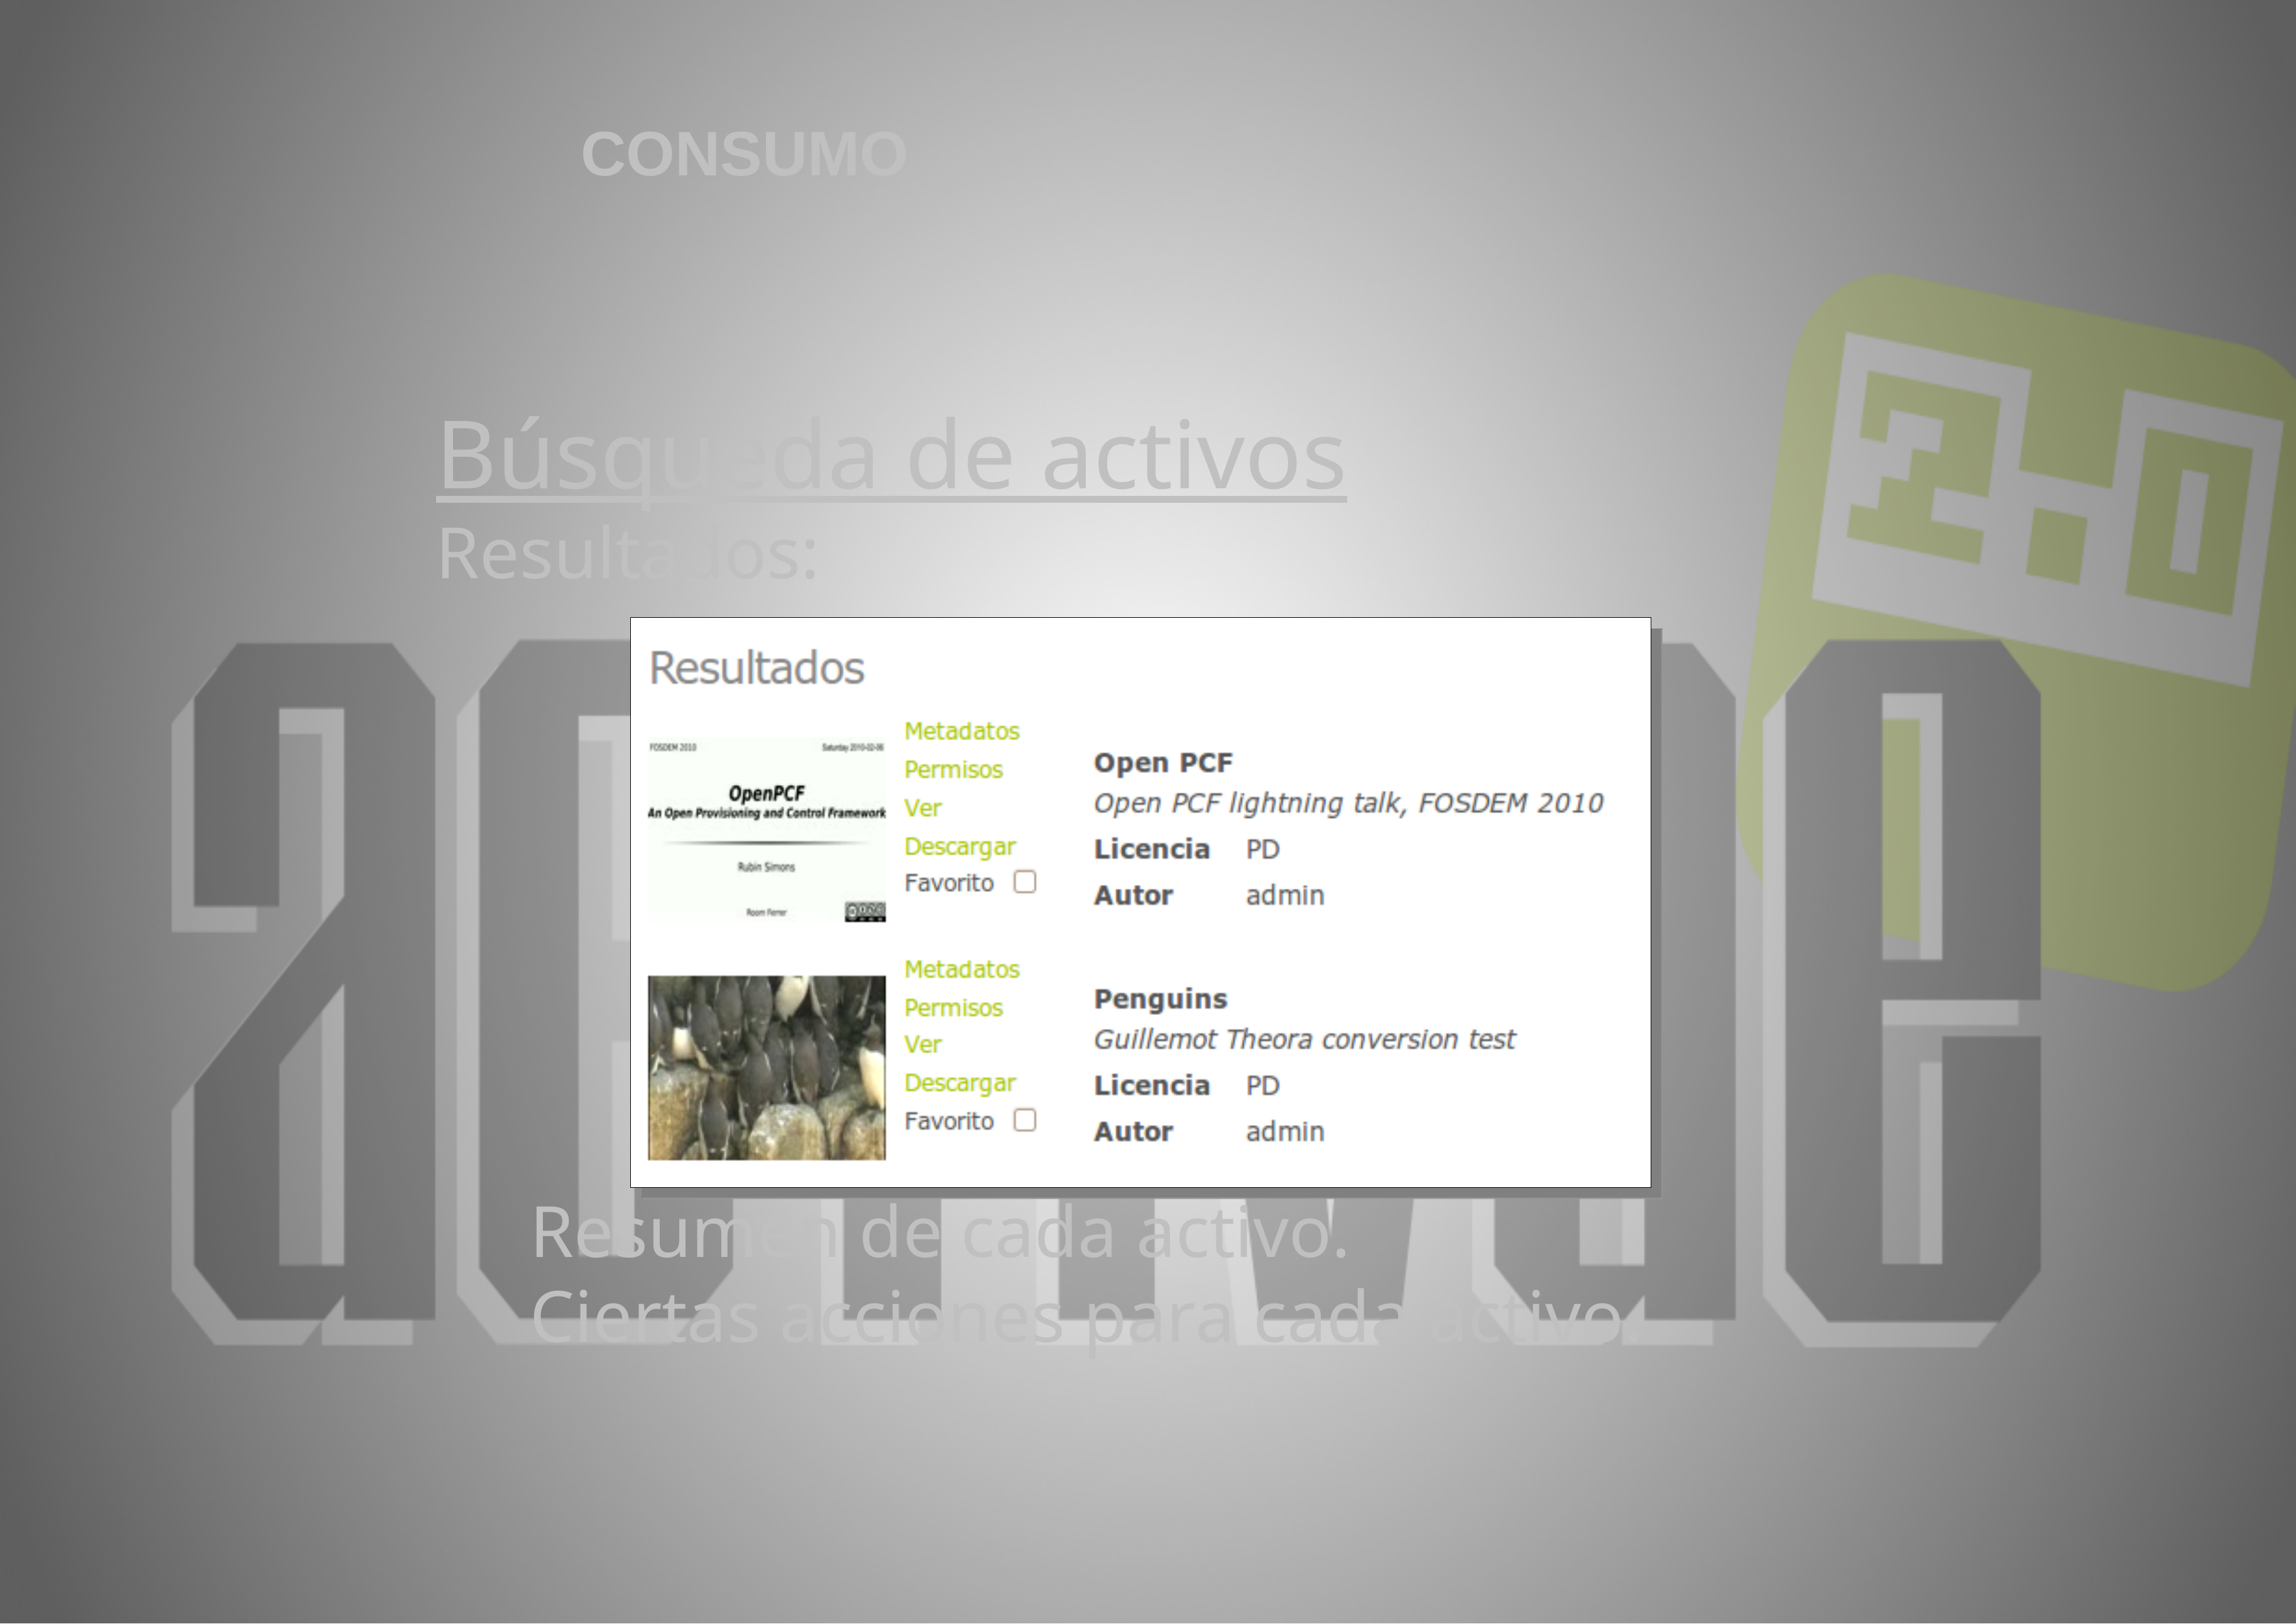

CONSUMO
Búsqueda de activos
Resultados:
	Resumen de cada activo.
	Ciertas acciones para cada activo.